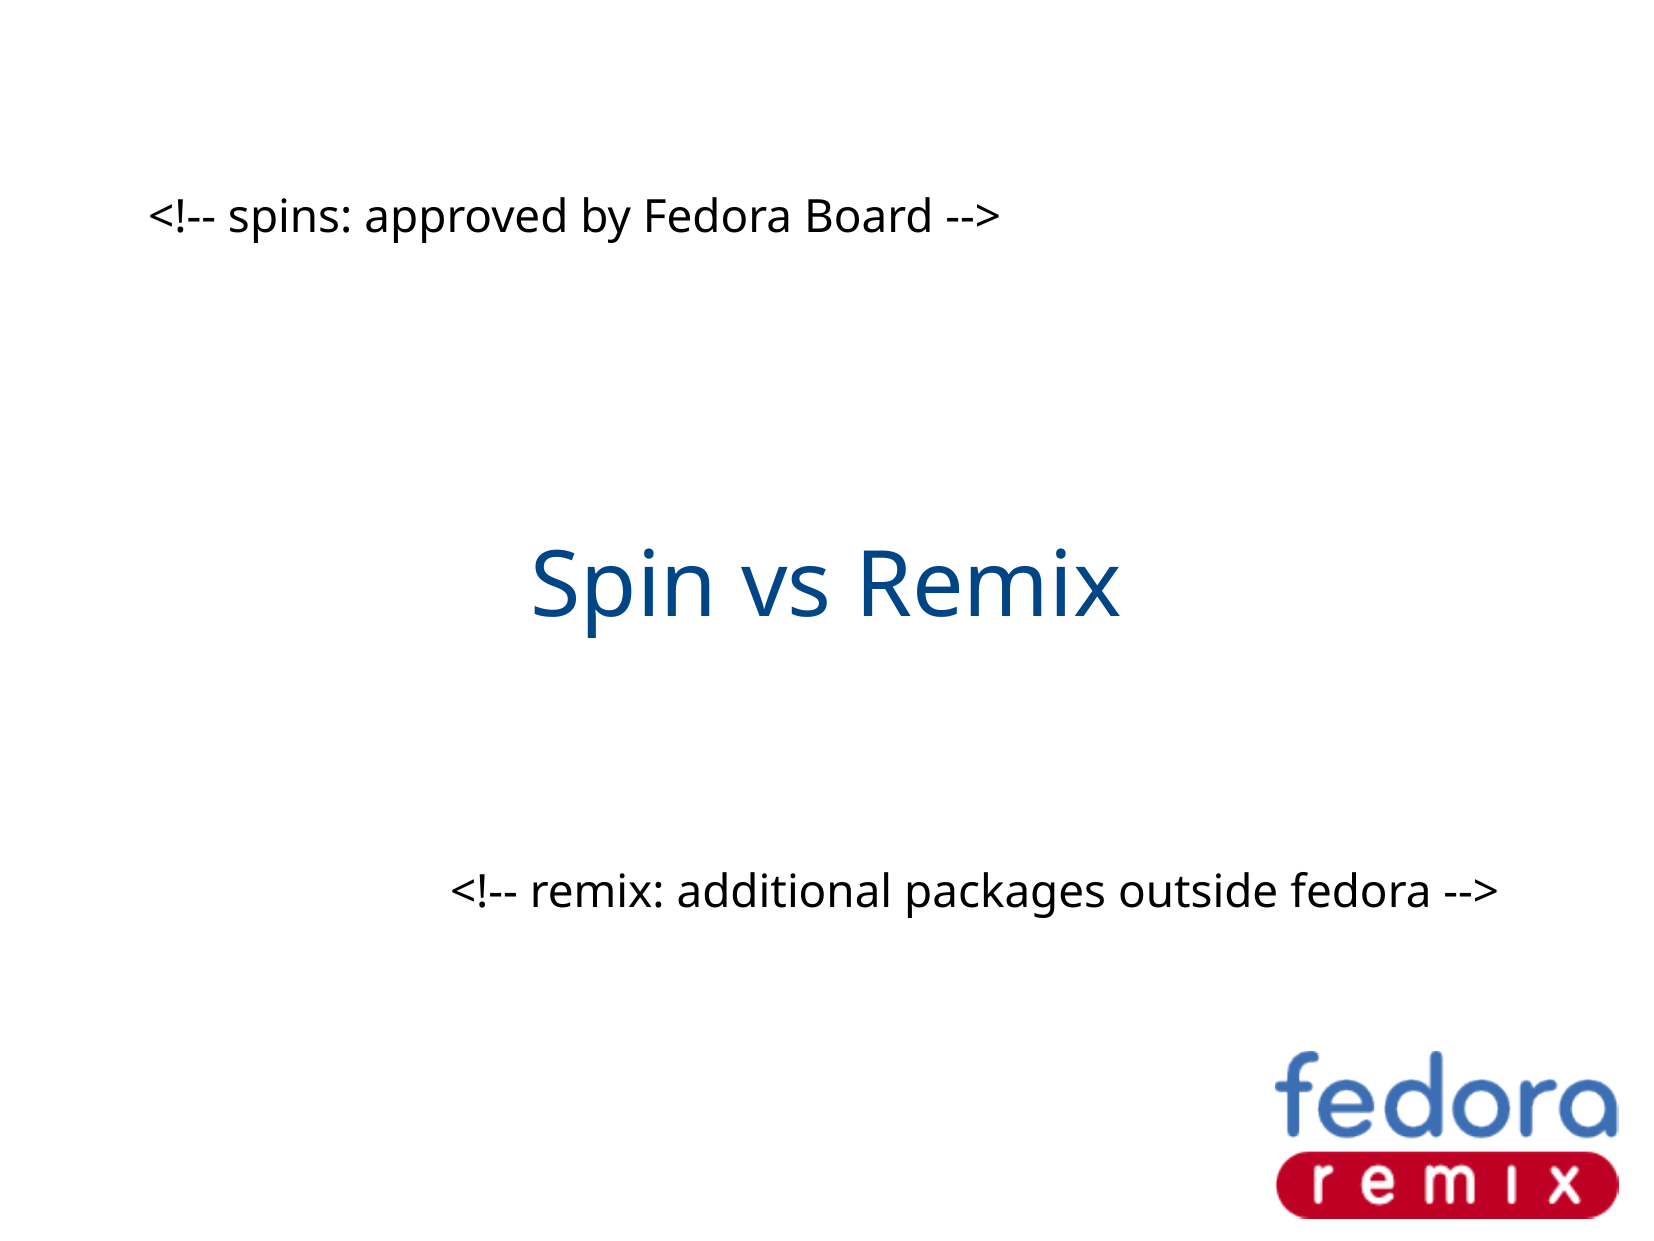

<!-- spins: approved by Fedora Board -->
# Spin vs Remix
<!-- remix: additional packages outside fedora -->